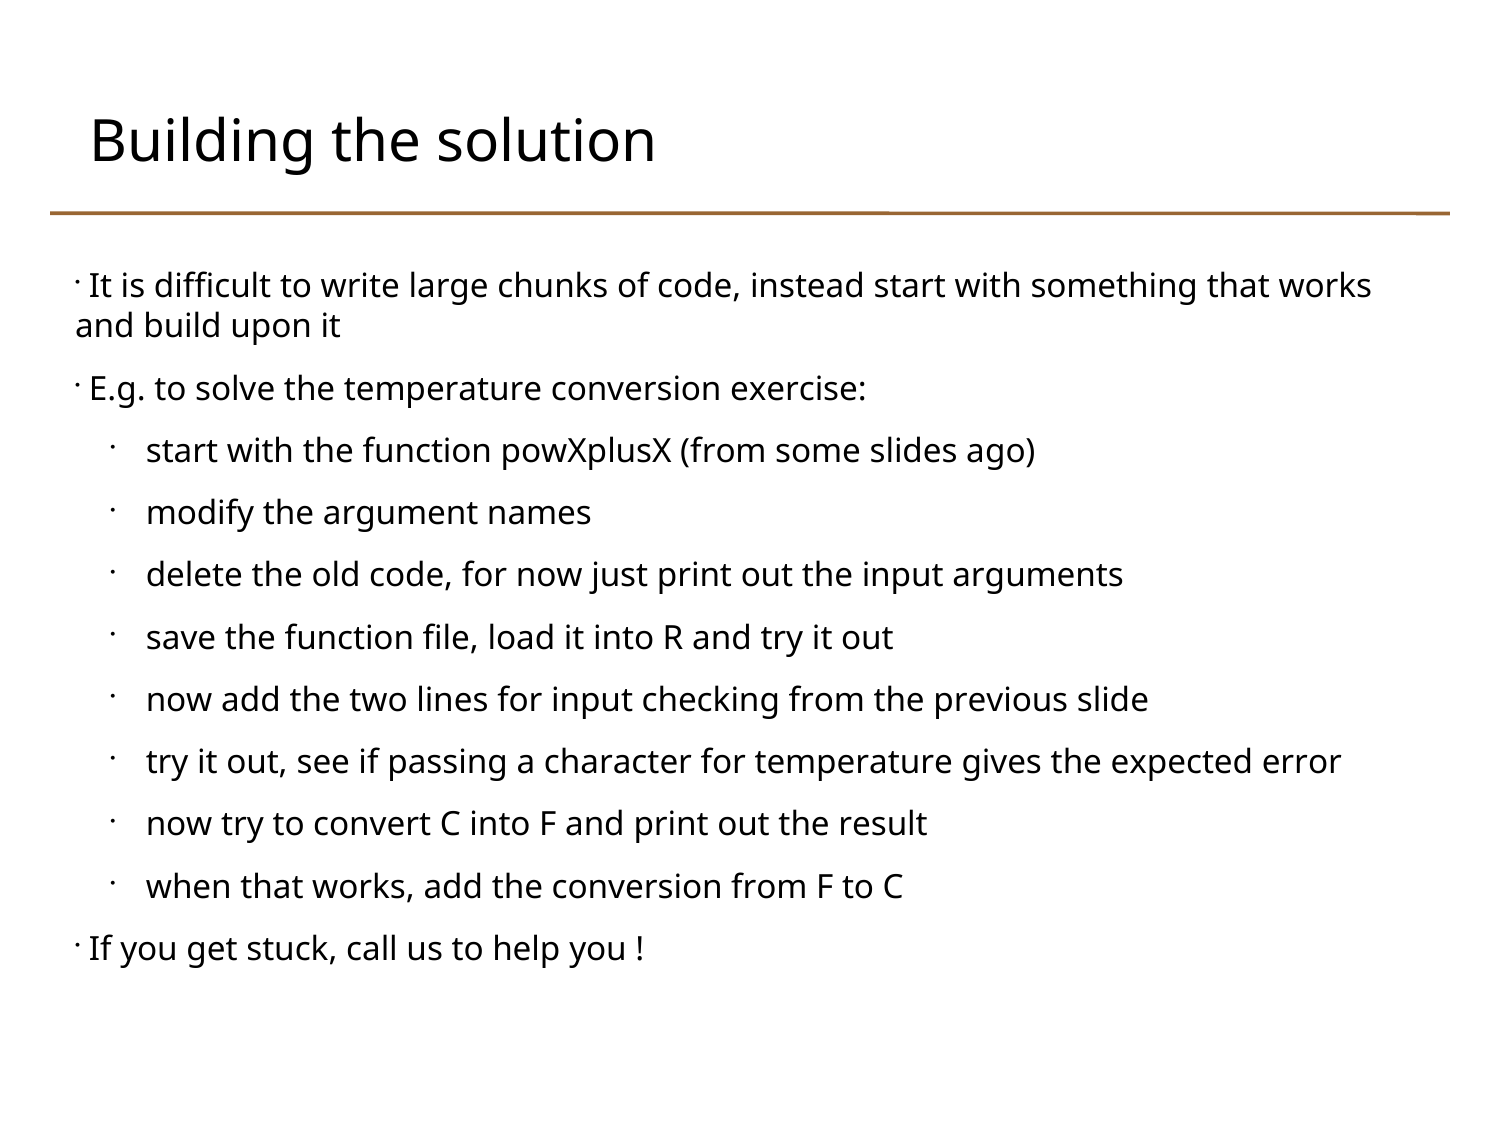

Building the solution
 It is difficult to write large chunks of code, instead start with something that works and build upon it
 E.g. to solve the temperature conversion exercise:
start with the function powXplusX (from some slides ago)
modify the argument names
delete the old code, for now just print out the input arguments
save the function file, load it into R and try it out
now add the two lines for input checking from the previous slide
try it out, see if passing a character for temperature gives the expected error
now try to convert C into F and print out the result
when that works, add the conversion from F to C
 If you get stuck, call us to help you !